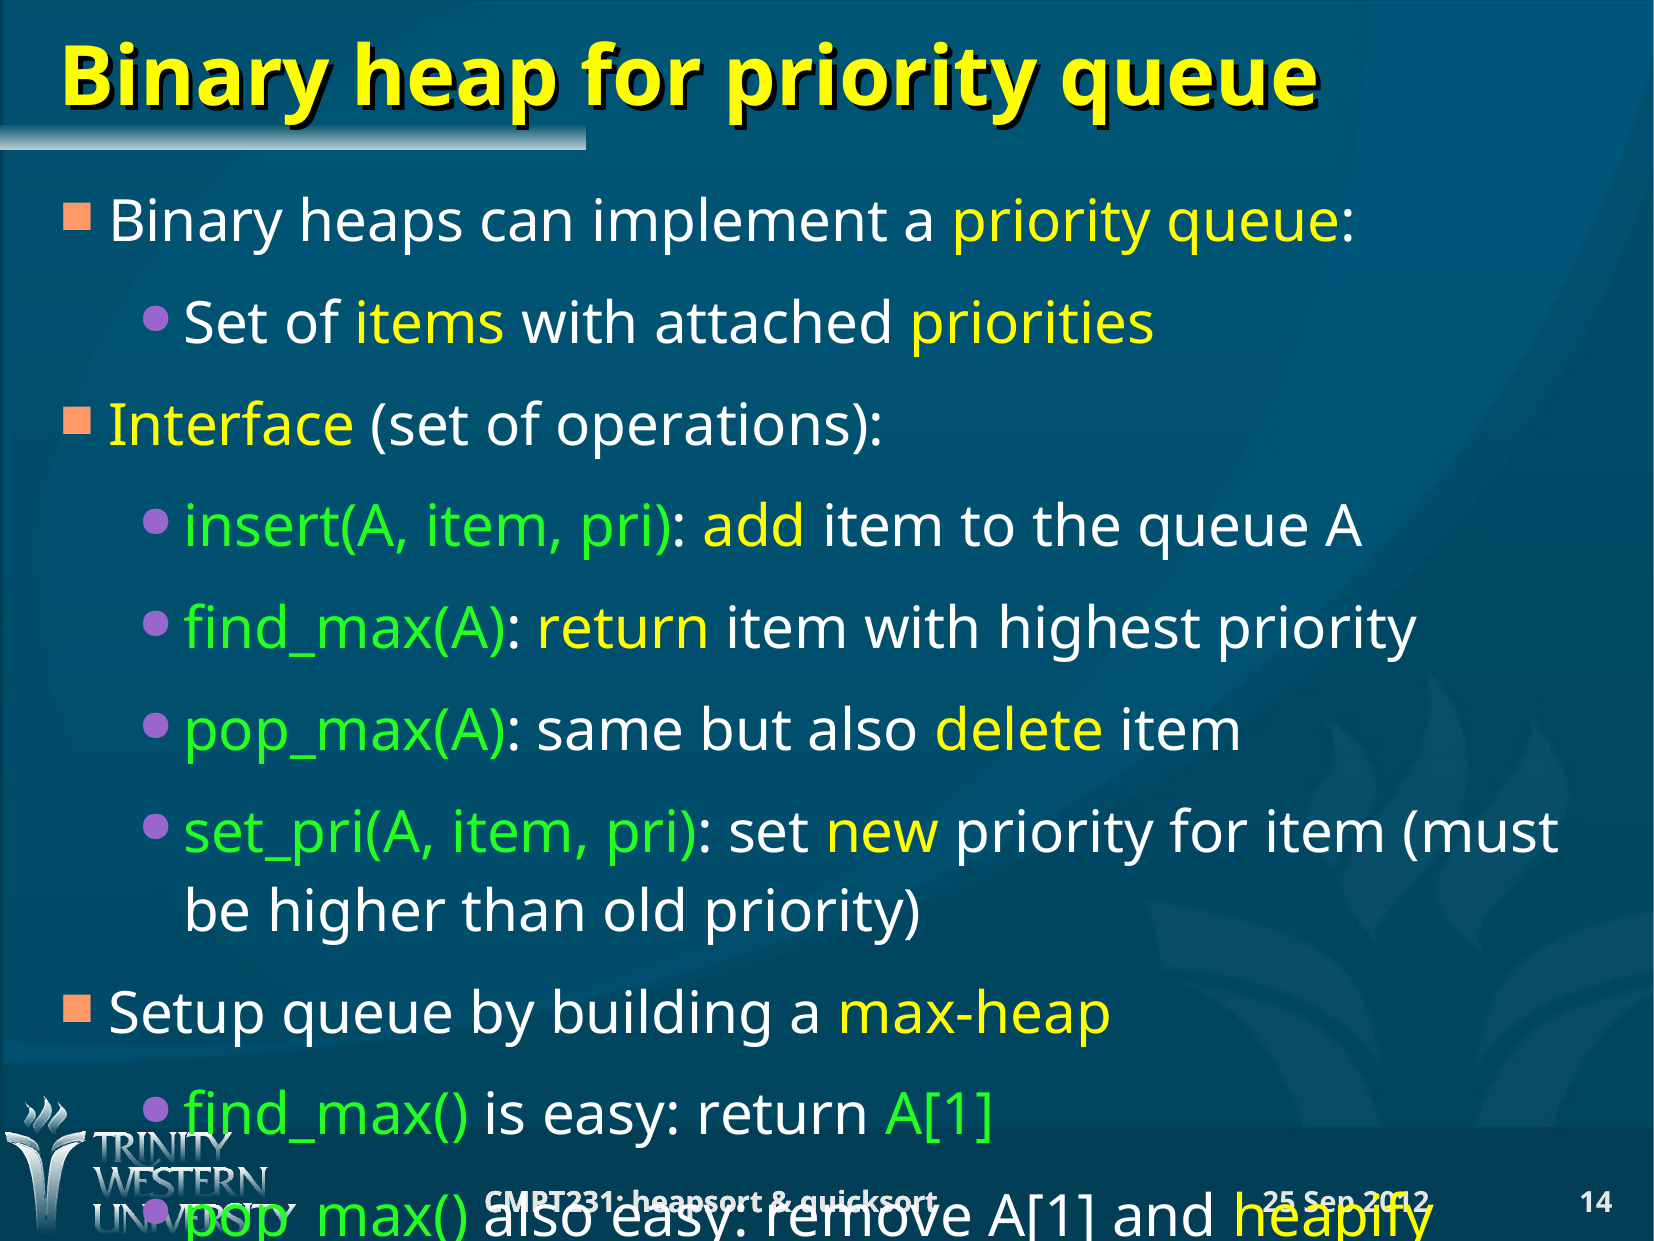

# Binary heap for priority queue
Binary heaps can implement a priority queue:
Set of items with attached priorities
Interface (set of operations):
insert(A, item, pri): add item to the queue A
find_max(A): return item with highest priority
pop_max(A): same but also delete item
set_pri(A, item, pri): set new priority for item (must be higher than old priority)
Setup queue by building a max-heap
find_max() is easy: return A[1]
pop_max() also easy: remove A[1] and heapify
CMPT231: heapsort & quicksort
25 Sep 2012
14